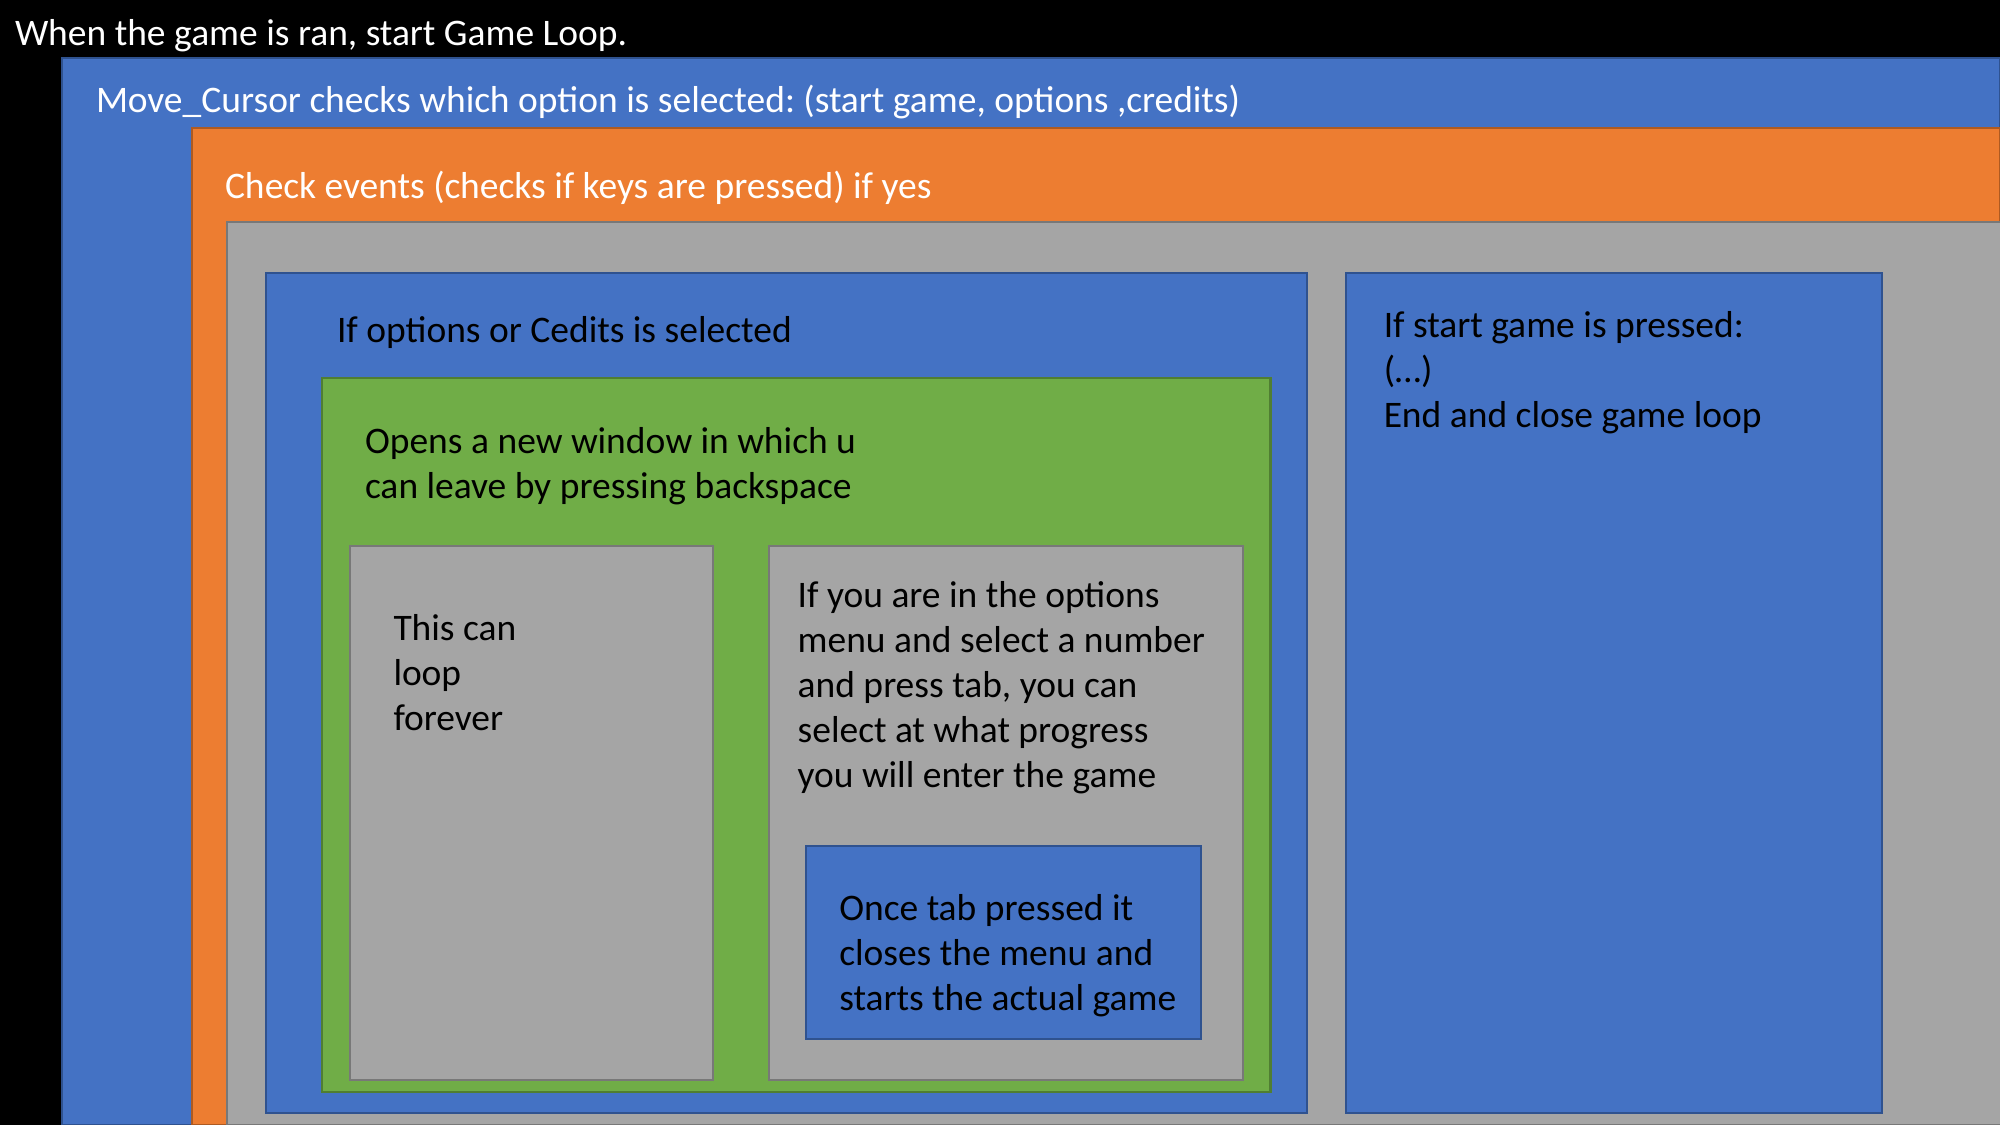

When the game is ran, start Game Loop.
Move_Cursor checks which option is selected: (start game, options ,credits)
Check events (checks if keys are pressed) if yes
If start game is pressed:
(…)
End and close game loop
If options or Cedits is selected
Opens a new window in which u can leave by pressing backspace
If you are in the options menu and select a number and press tab, you can select at what progress you will enter the game
This can loop forever
Once tab pressed it closes the menu and starts the actual game